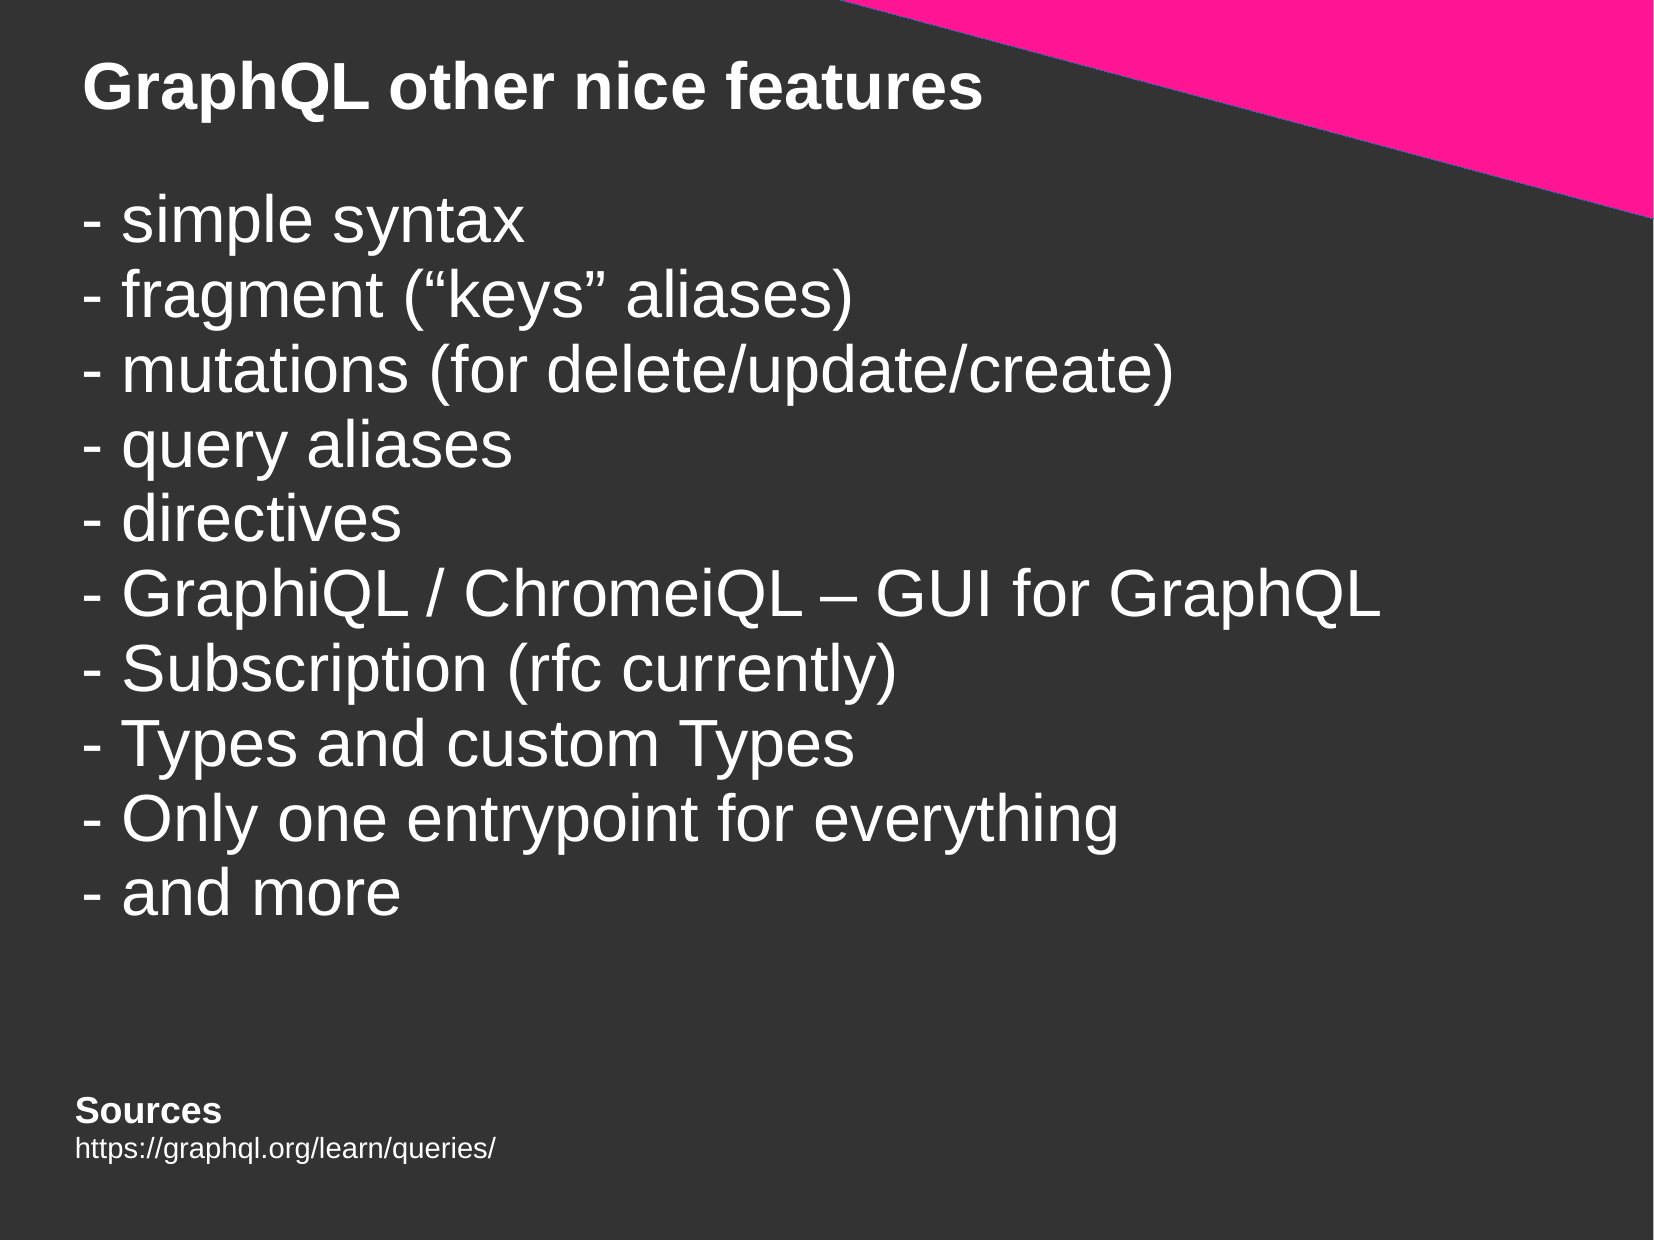

# GraphQL other nice features
- simple syntax
- fragment (“keys” aliases)
- mutations (for delete/update/create)
- query aliases
- directives
- GraphiQL / ChromeiQL – GUI for GraphQL
- Subscription (rfc currently)
- Types and custom Types
- Only one entrypoint for everything
- and more
Sources
https://graphql.org/learn/queries/